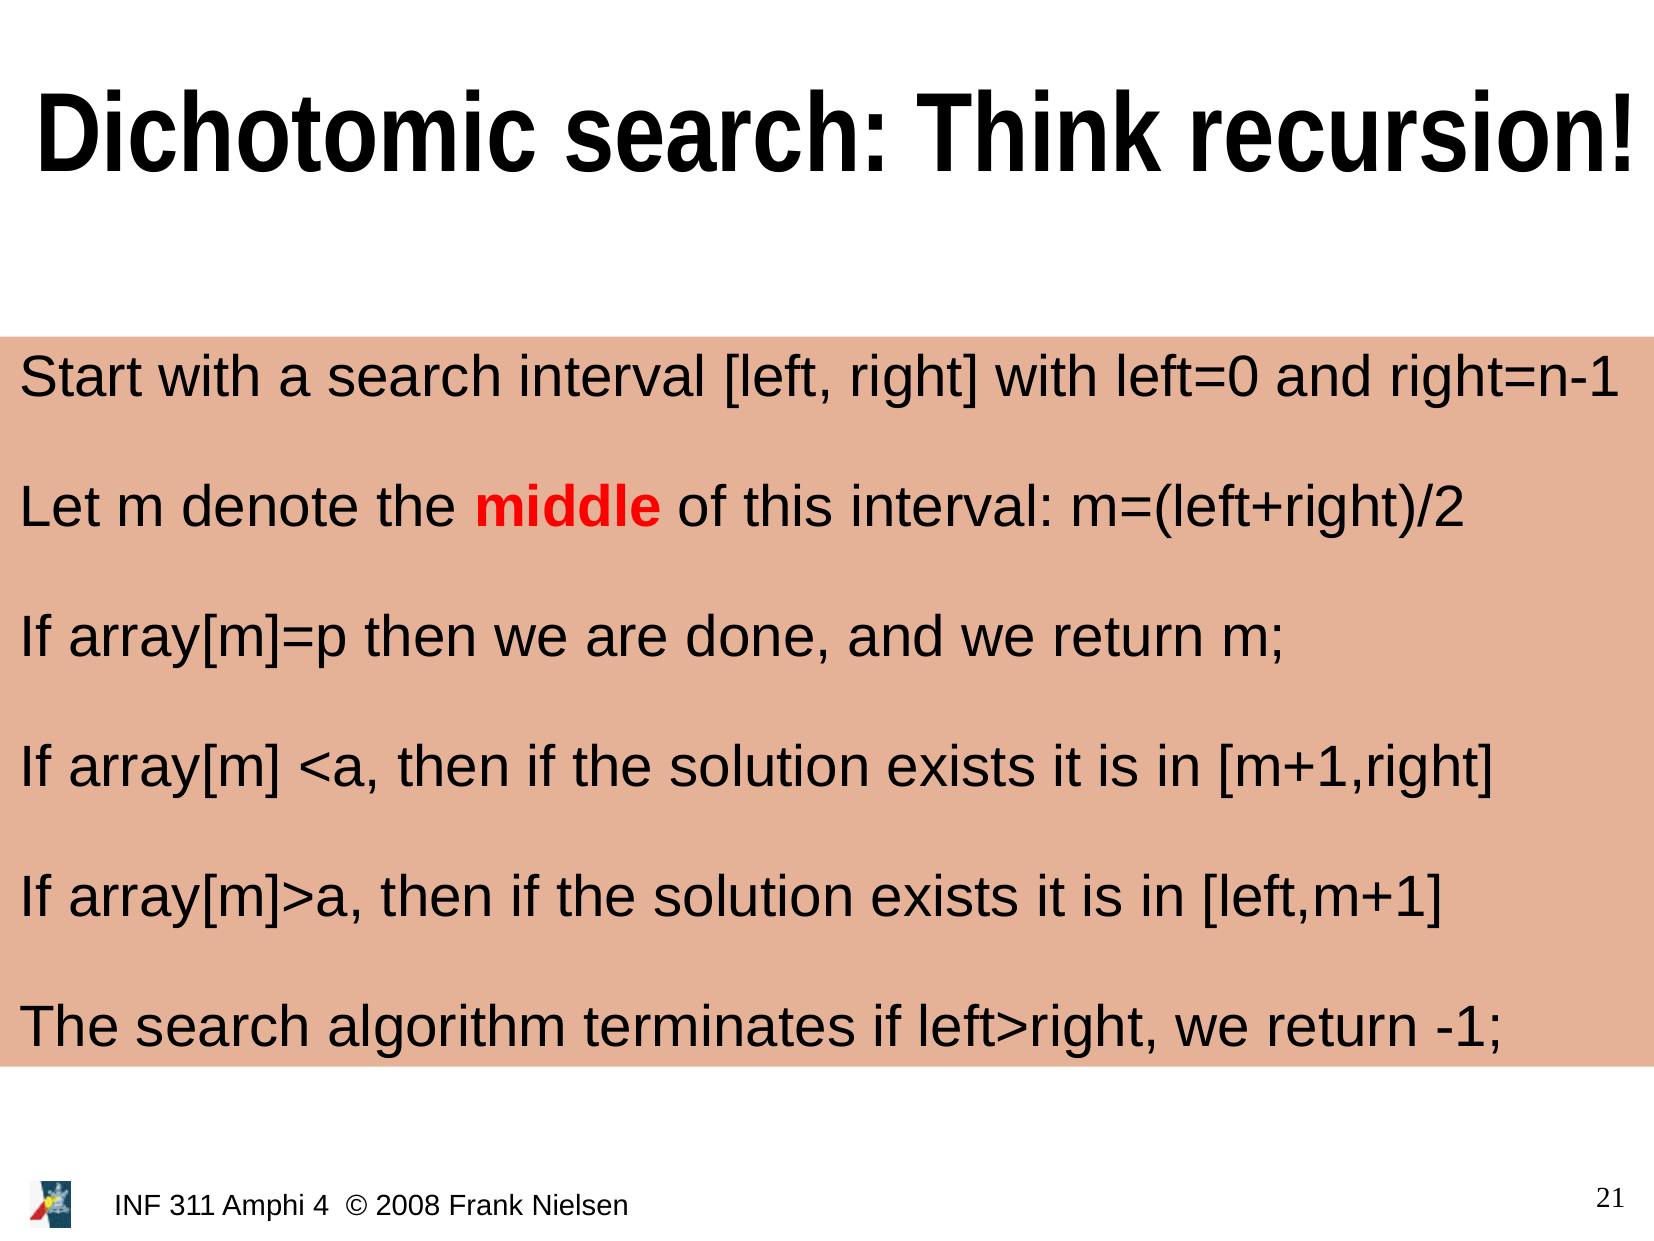

Dichotomic search: Think recursion!
 Start with a search interval [left, right] with left=0 and right=n-1
 Let m denote the middle of this interval: m=(left+right)/2
 If array[m]=p then we are done, and we return m;
 If array[m] <a, then if the solution exists it is in [m+1,right]
 If array[m]>a, then if the solution exists it is in [left,m+1]
 The search algorithm terminates if left>right, we return -1;